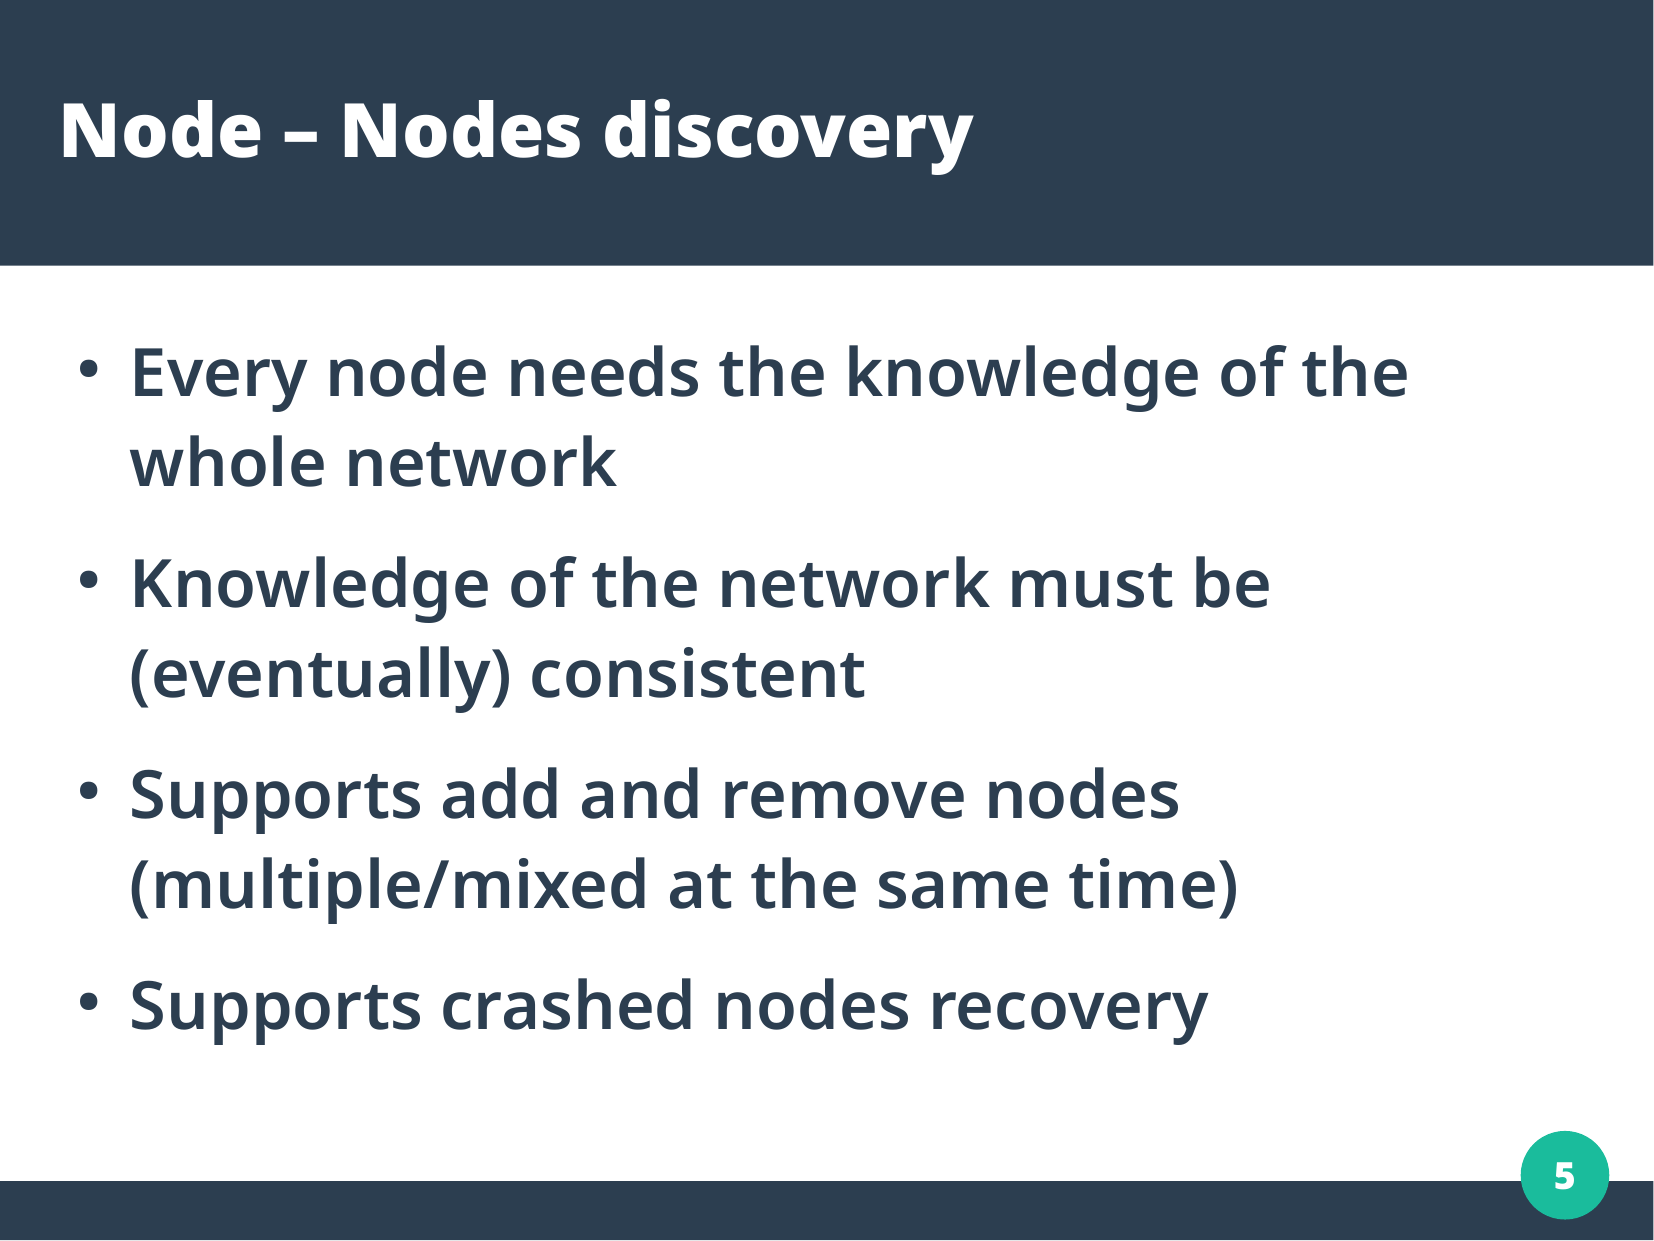

# Node – Nodes discovery
Every node needs the knowledge of the whole network
Knowledge of the network must be (eventually) consistent
Supports add and remove nodes (multiple/mixed at the same time)
Supports crashed nodes recovery
5